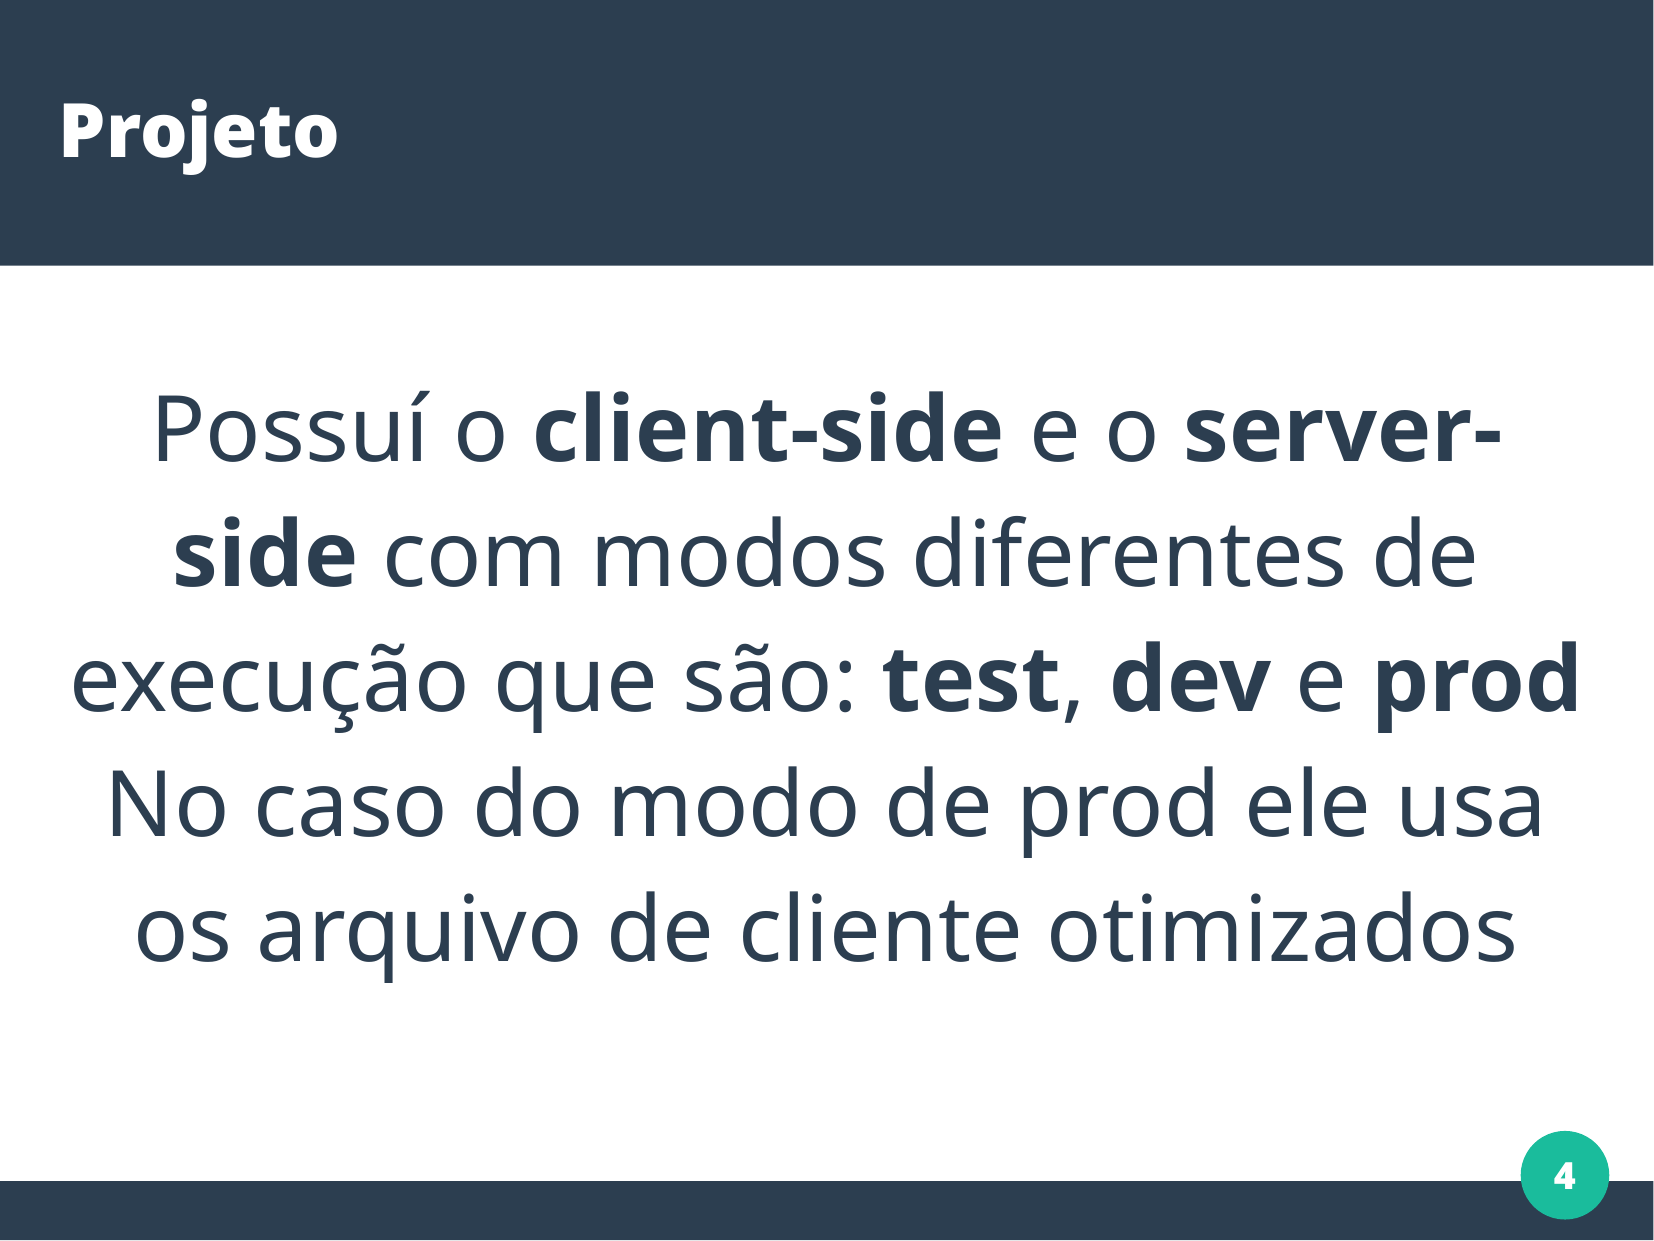

# Projeto
Possuí o client-side e o server-side com modos diferentes de execução que são: test, dev e prod
No caso do modo de prod ele usa os arquivo de cliente otimizados
4